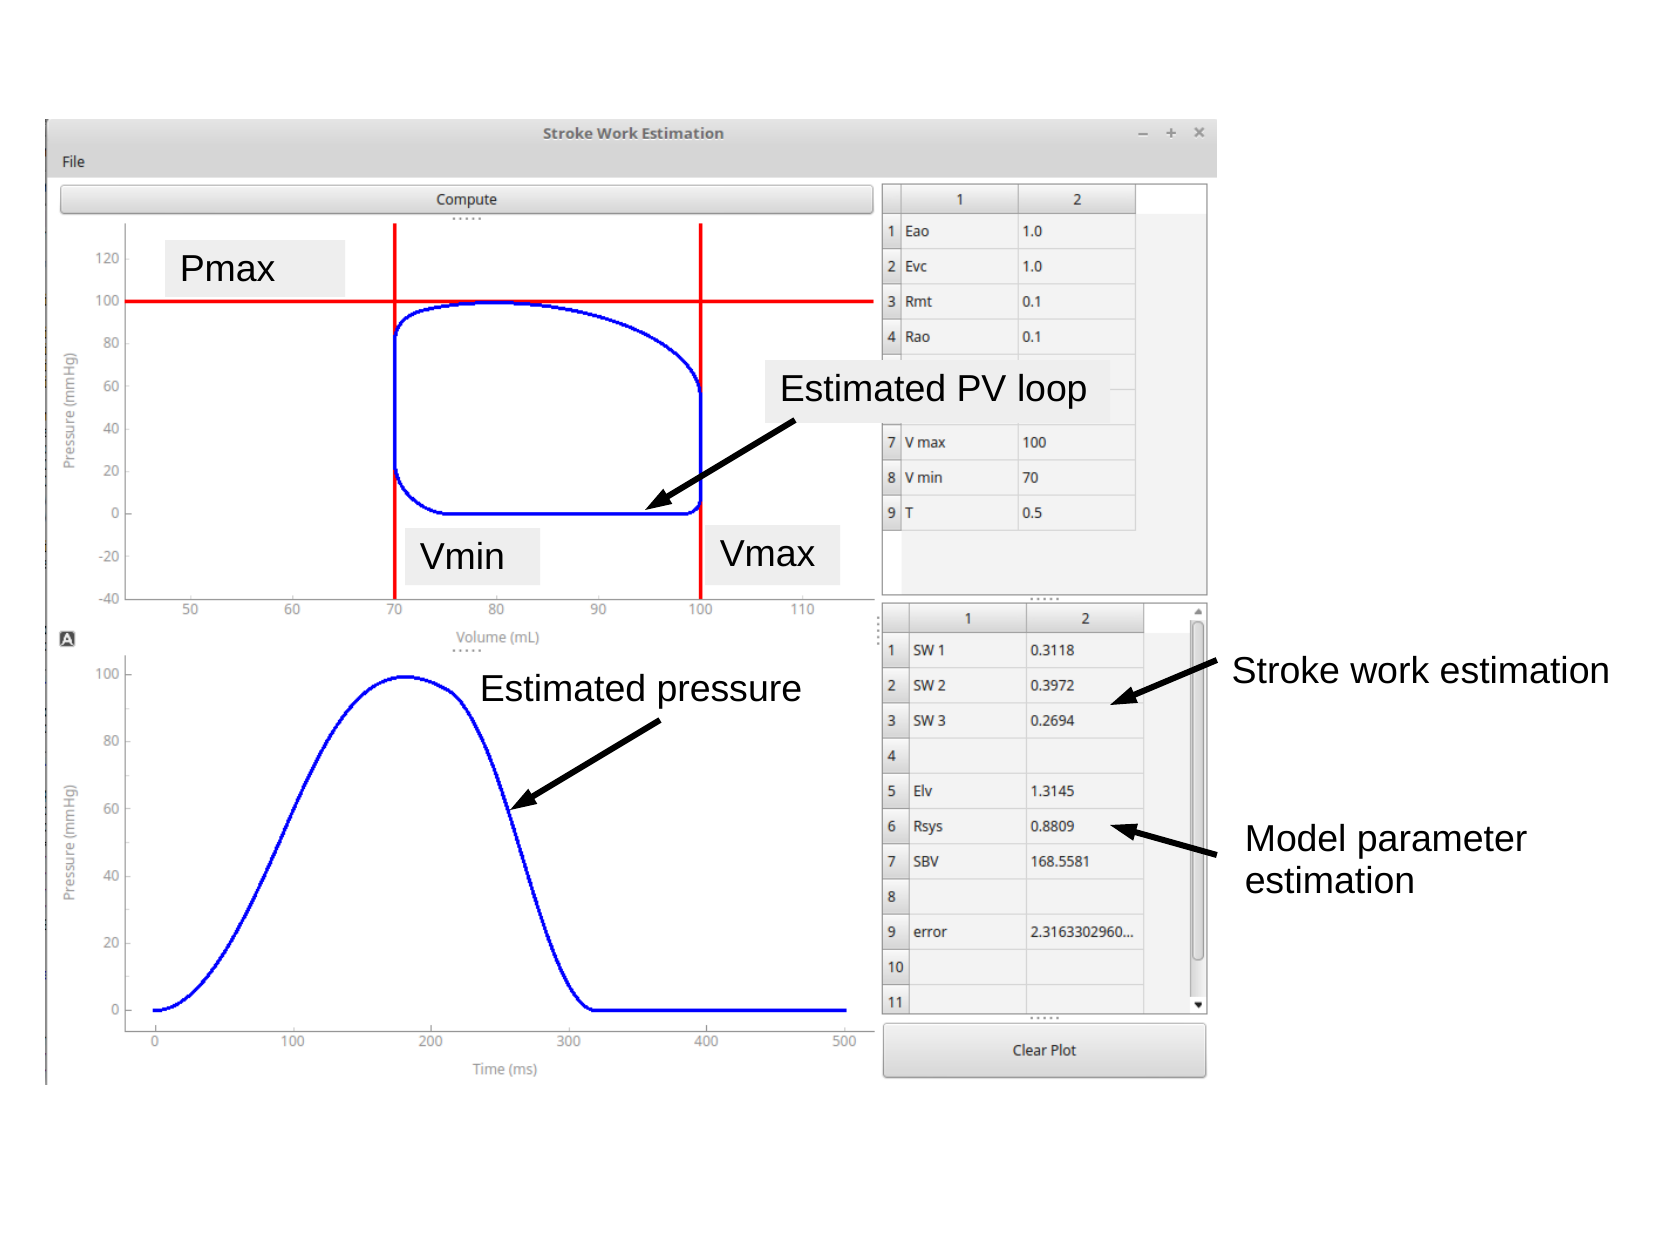

Pmax
Estimated PV loop
Vmax
Vmin
Stroke work estimation
Estimated pressure
Model parameter
estimation